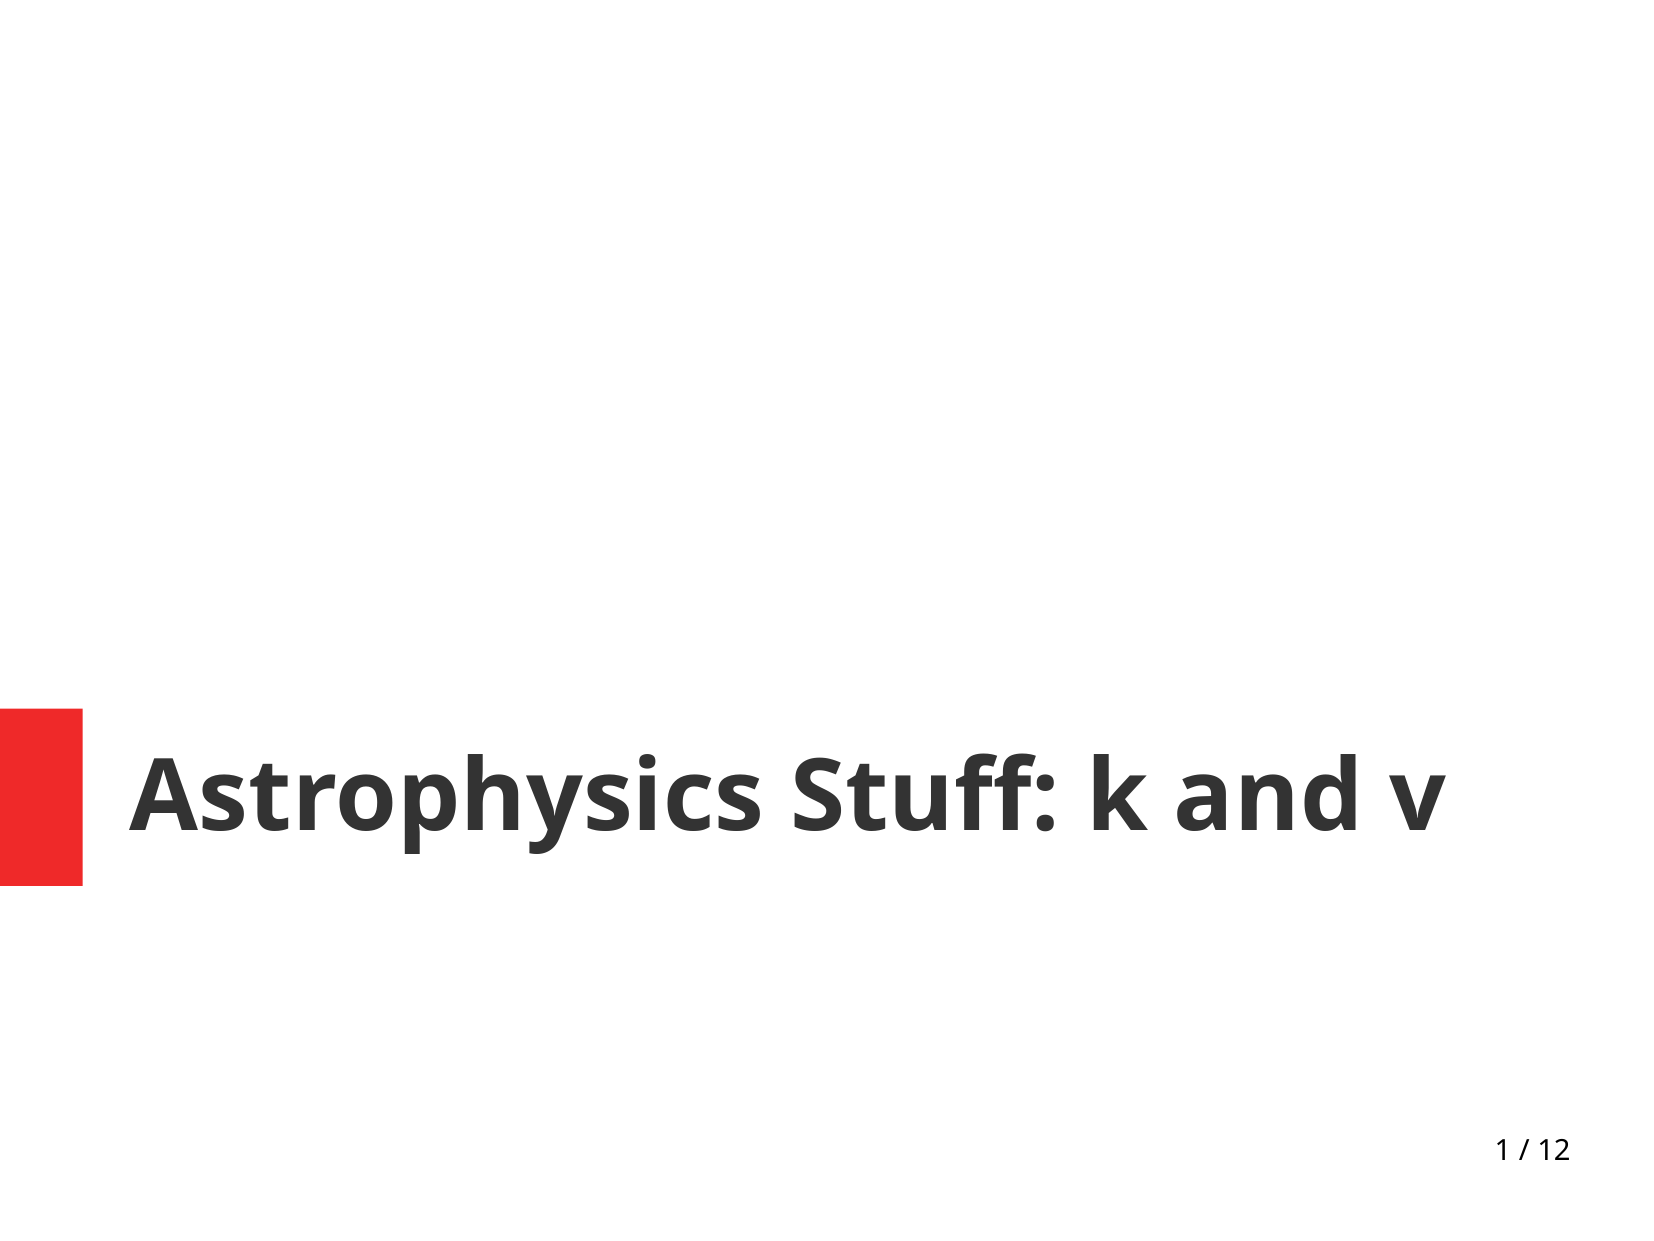

# Astrophysics Stuff: k and v
1